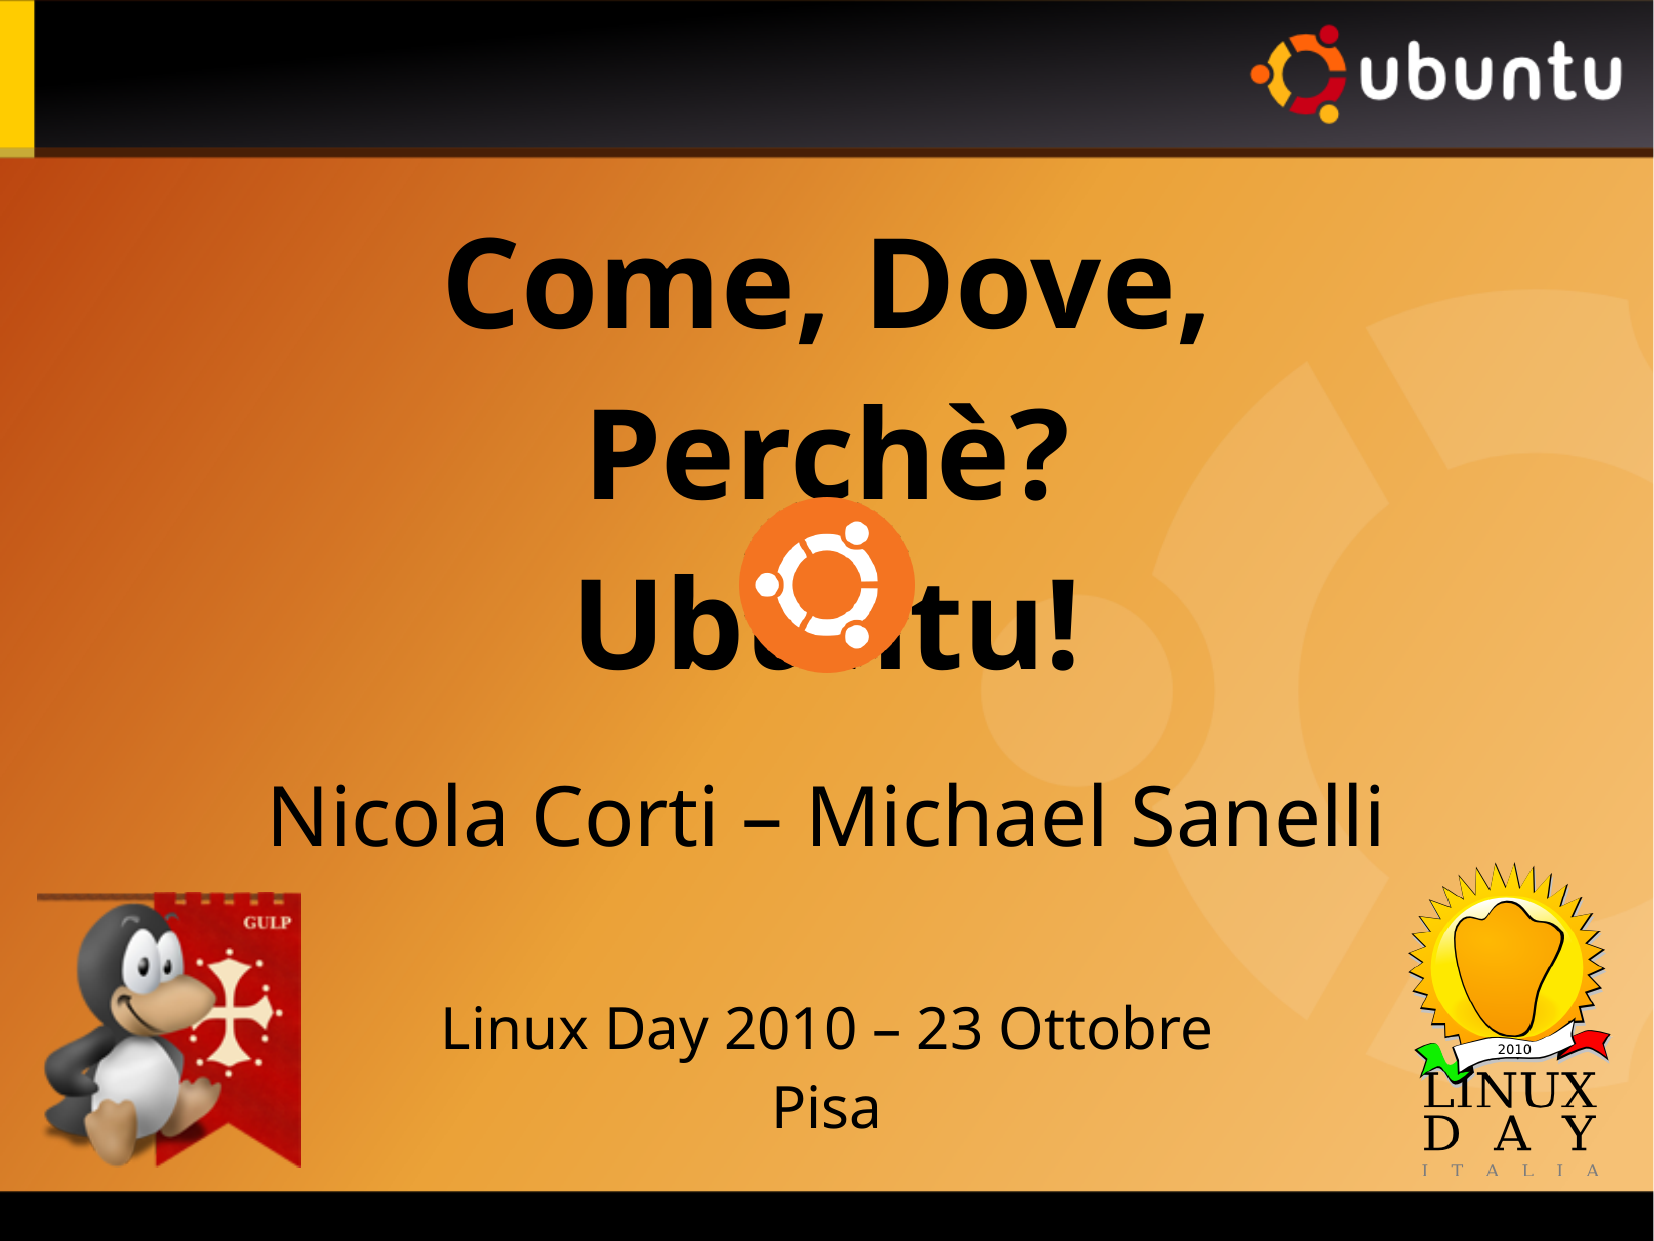

Come, Dove, Perchè?
Ubuntu!
Nicola Corti – Michael Sanelli
Linux Day 2010 – 23 Ottobre
Pisa